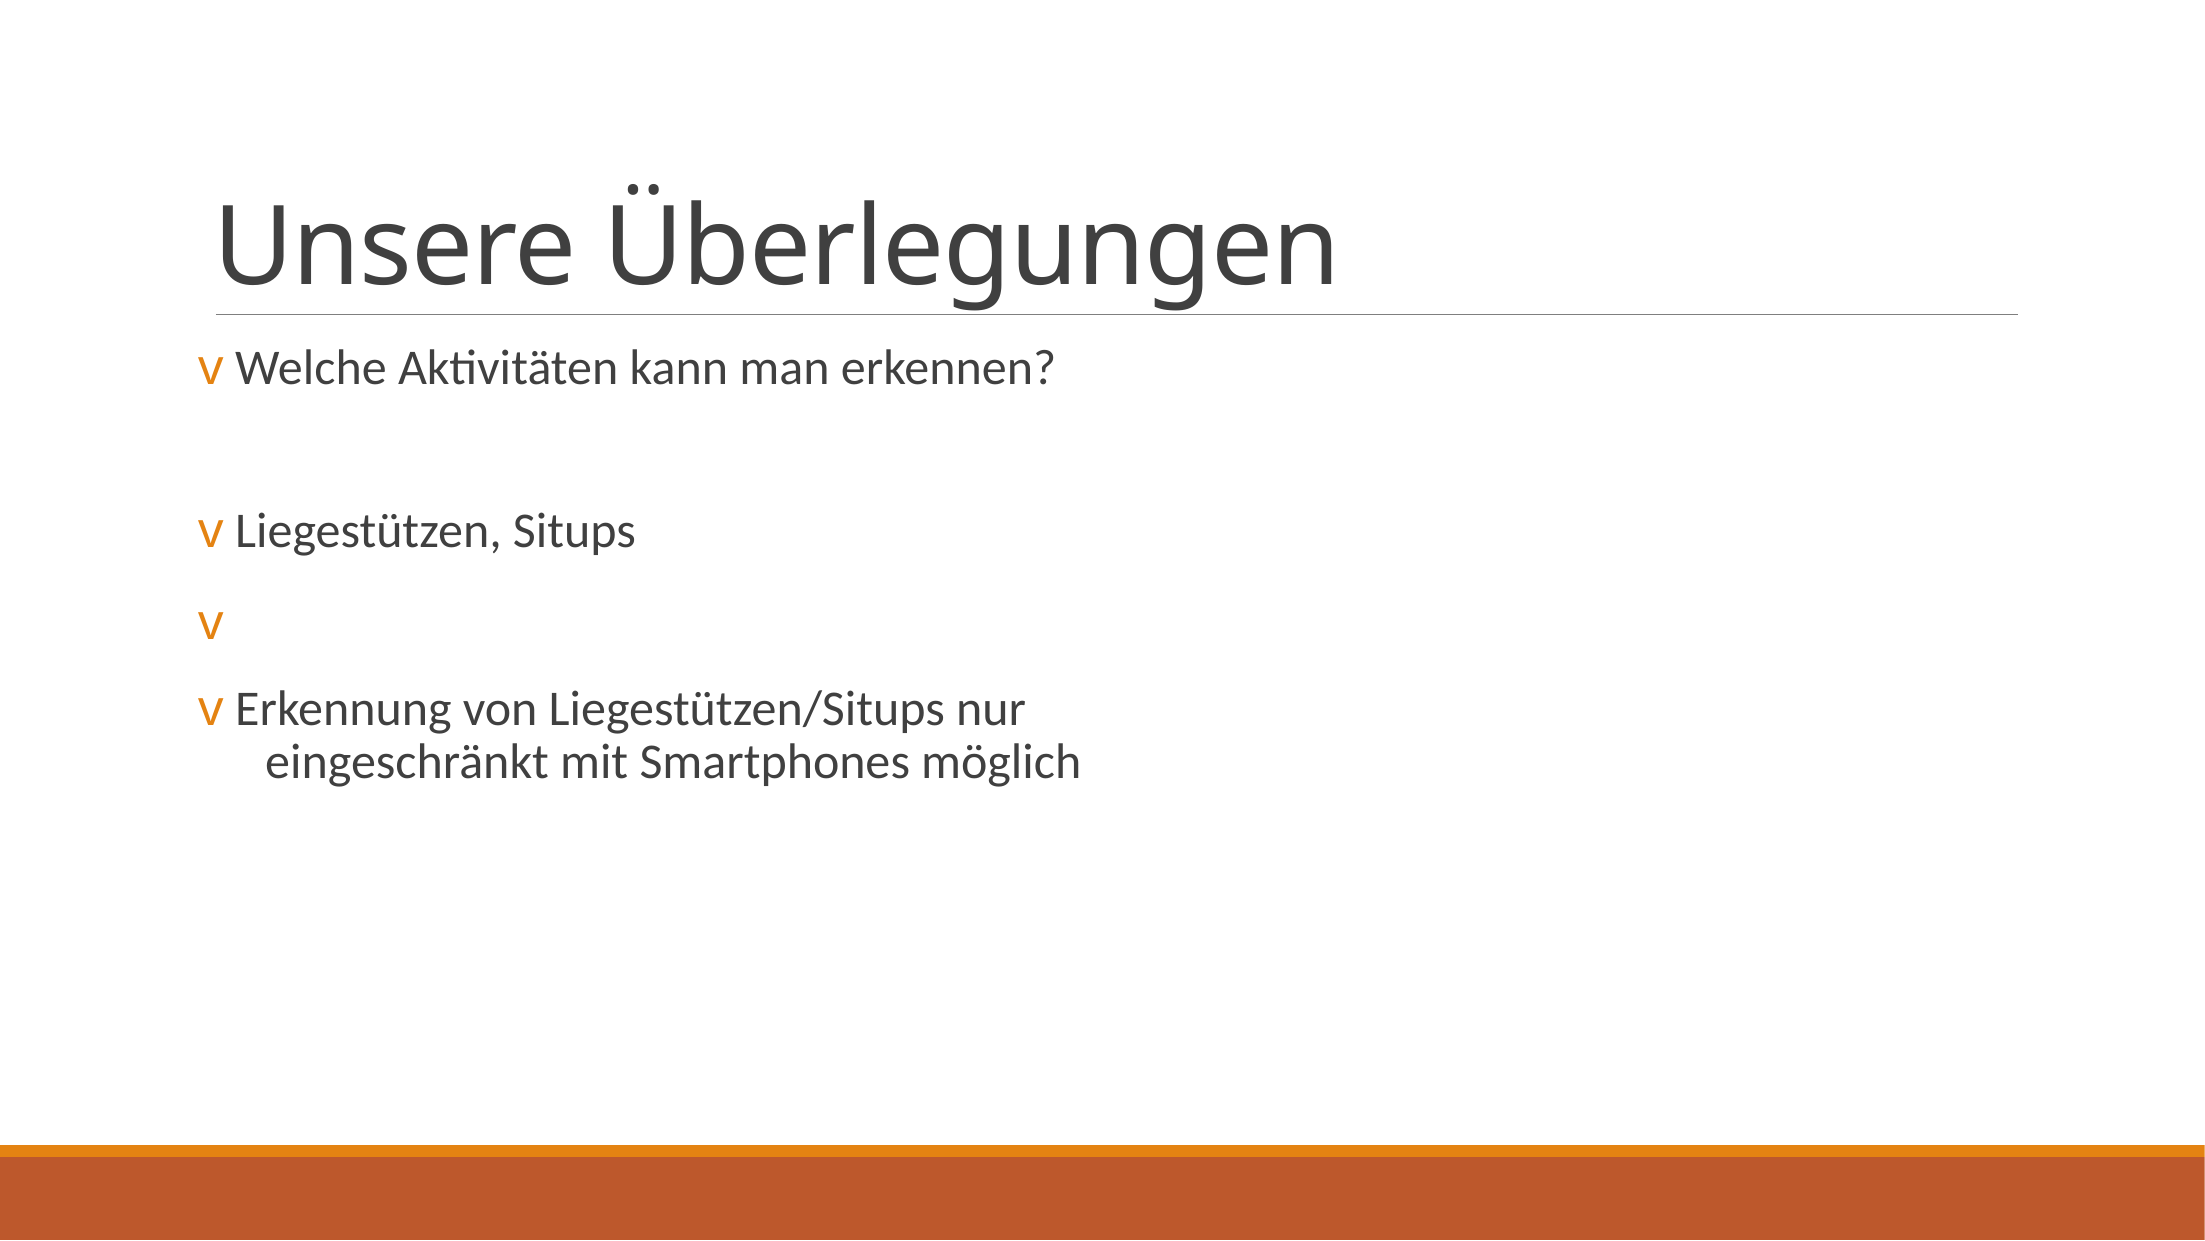

# Unsere Überlegungen
 Welche Aktivitäten kann man erkennen?
 Liegestützen, Situps
 Erkennung von Liegestützen/Situps nur
 eingeschränkt mit Smartphones möglich